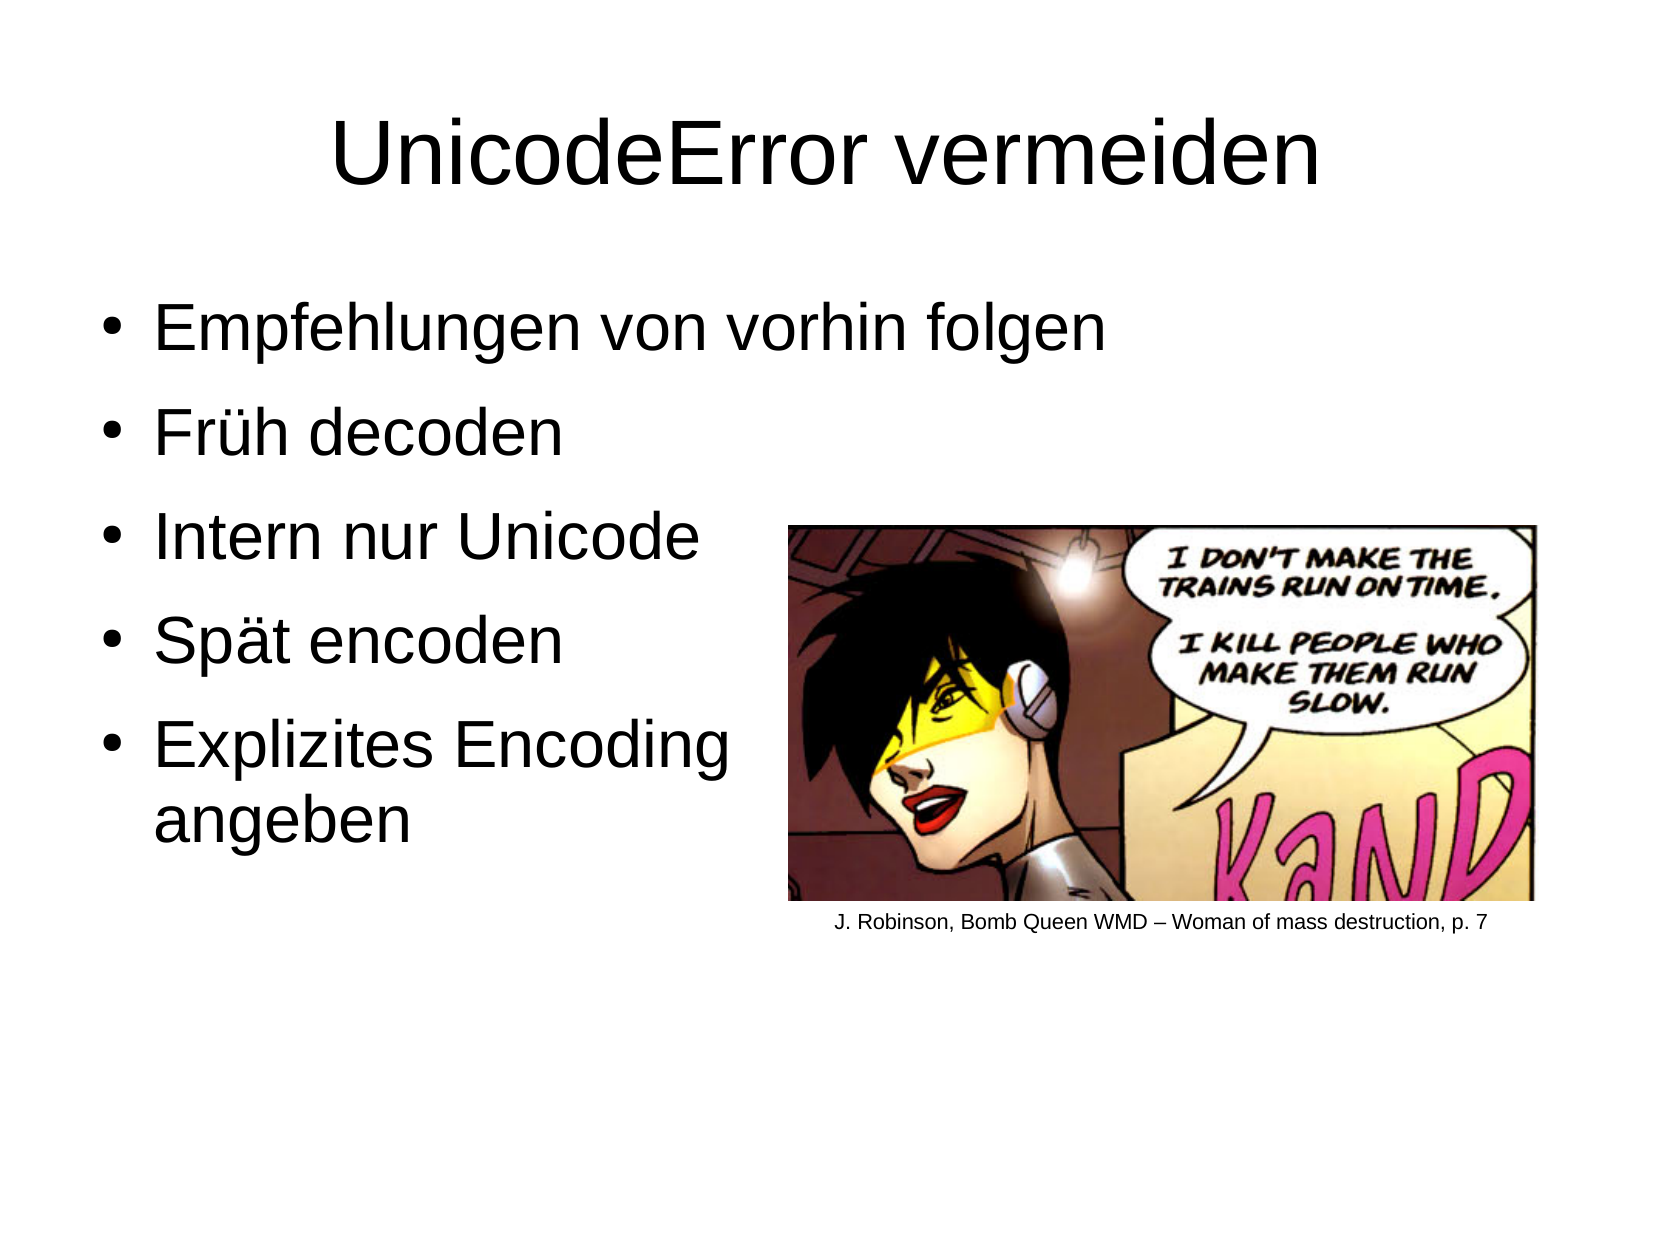

# UnicodeError vermeiden
Empfehlungen von vorhin folgen
Früh decoden
Intern nur Unicode
Spät encoden
Explizites Encoding
angeben
J. Robinson, Bomb Queen WMD – Woman of mass destruction, p. 7